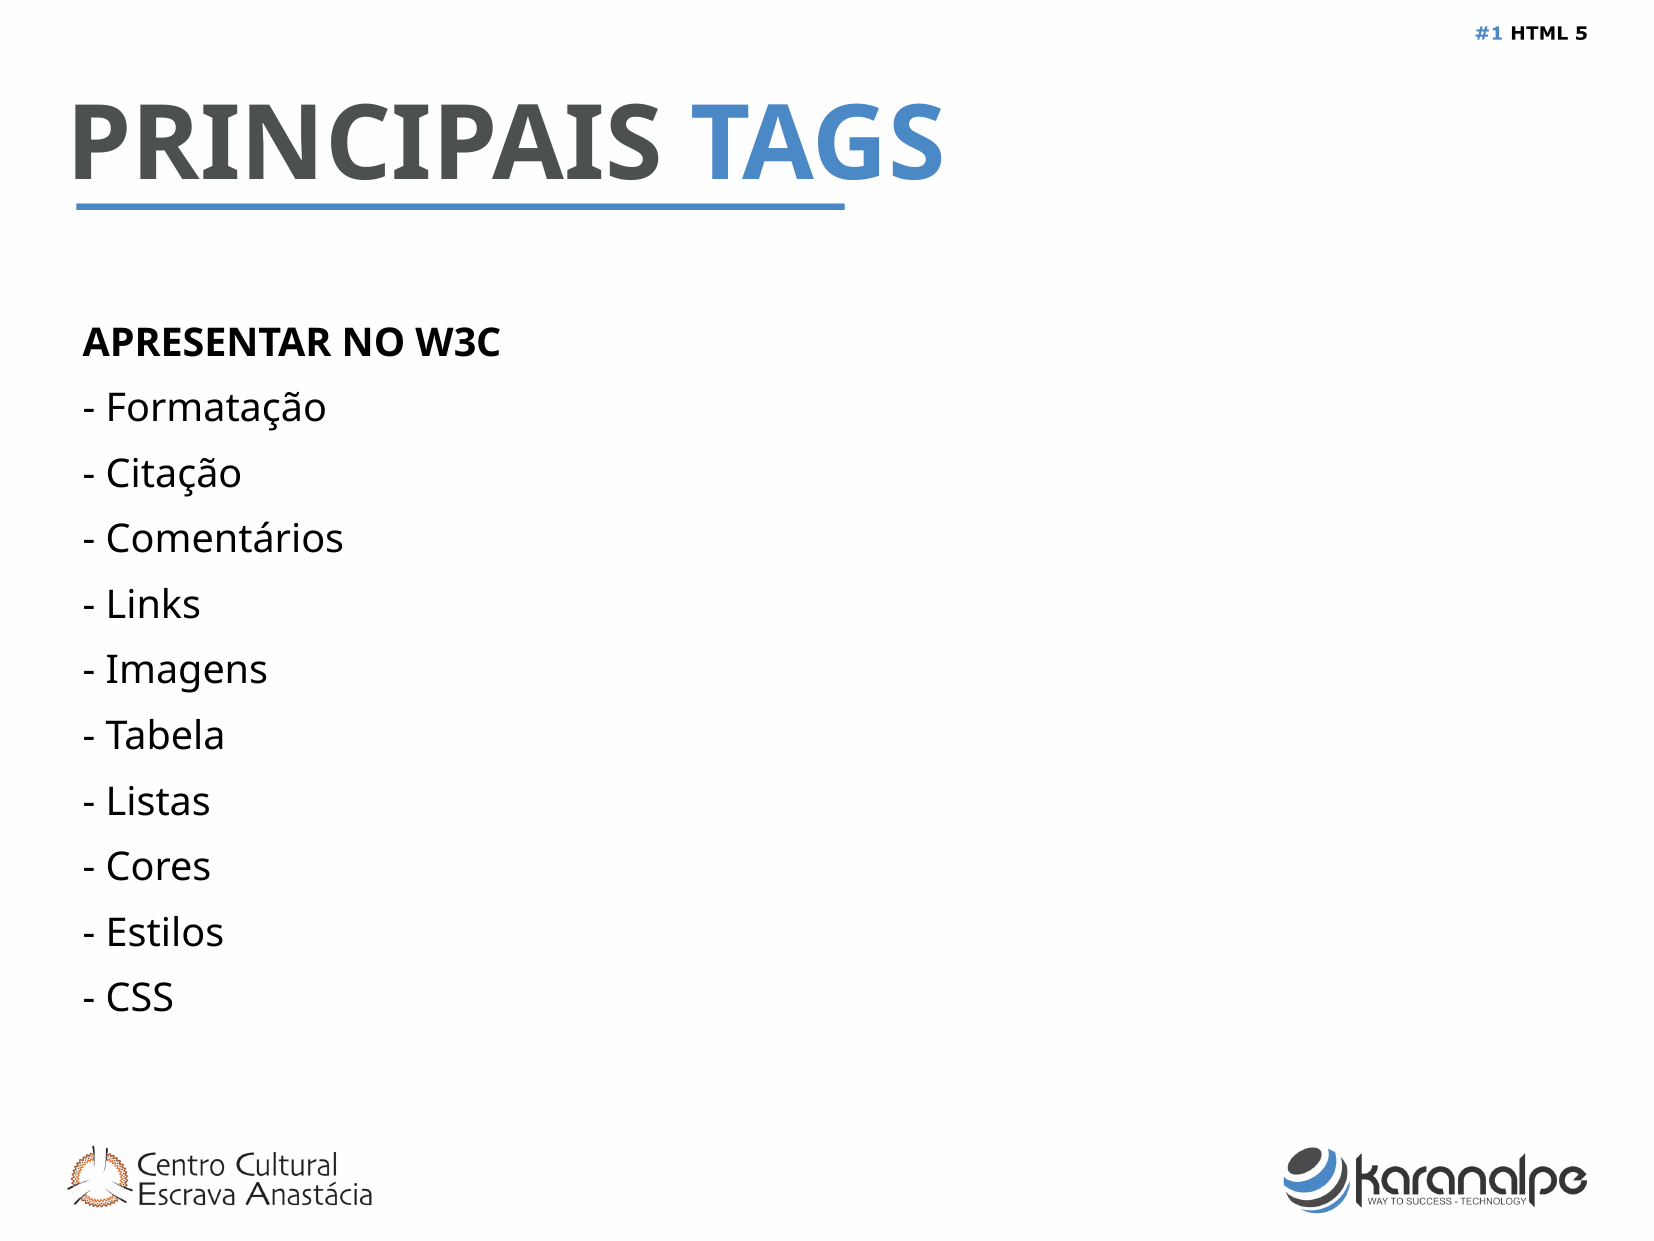

PRINCIPAIS TAGS
# APRESENTAR NO W3C
- Formatação
- Citação
- Comentários
- Links
- Imagens
- Tabela
- Listas
- Cores
- Estilos
- CSS